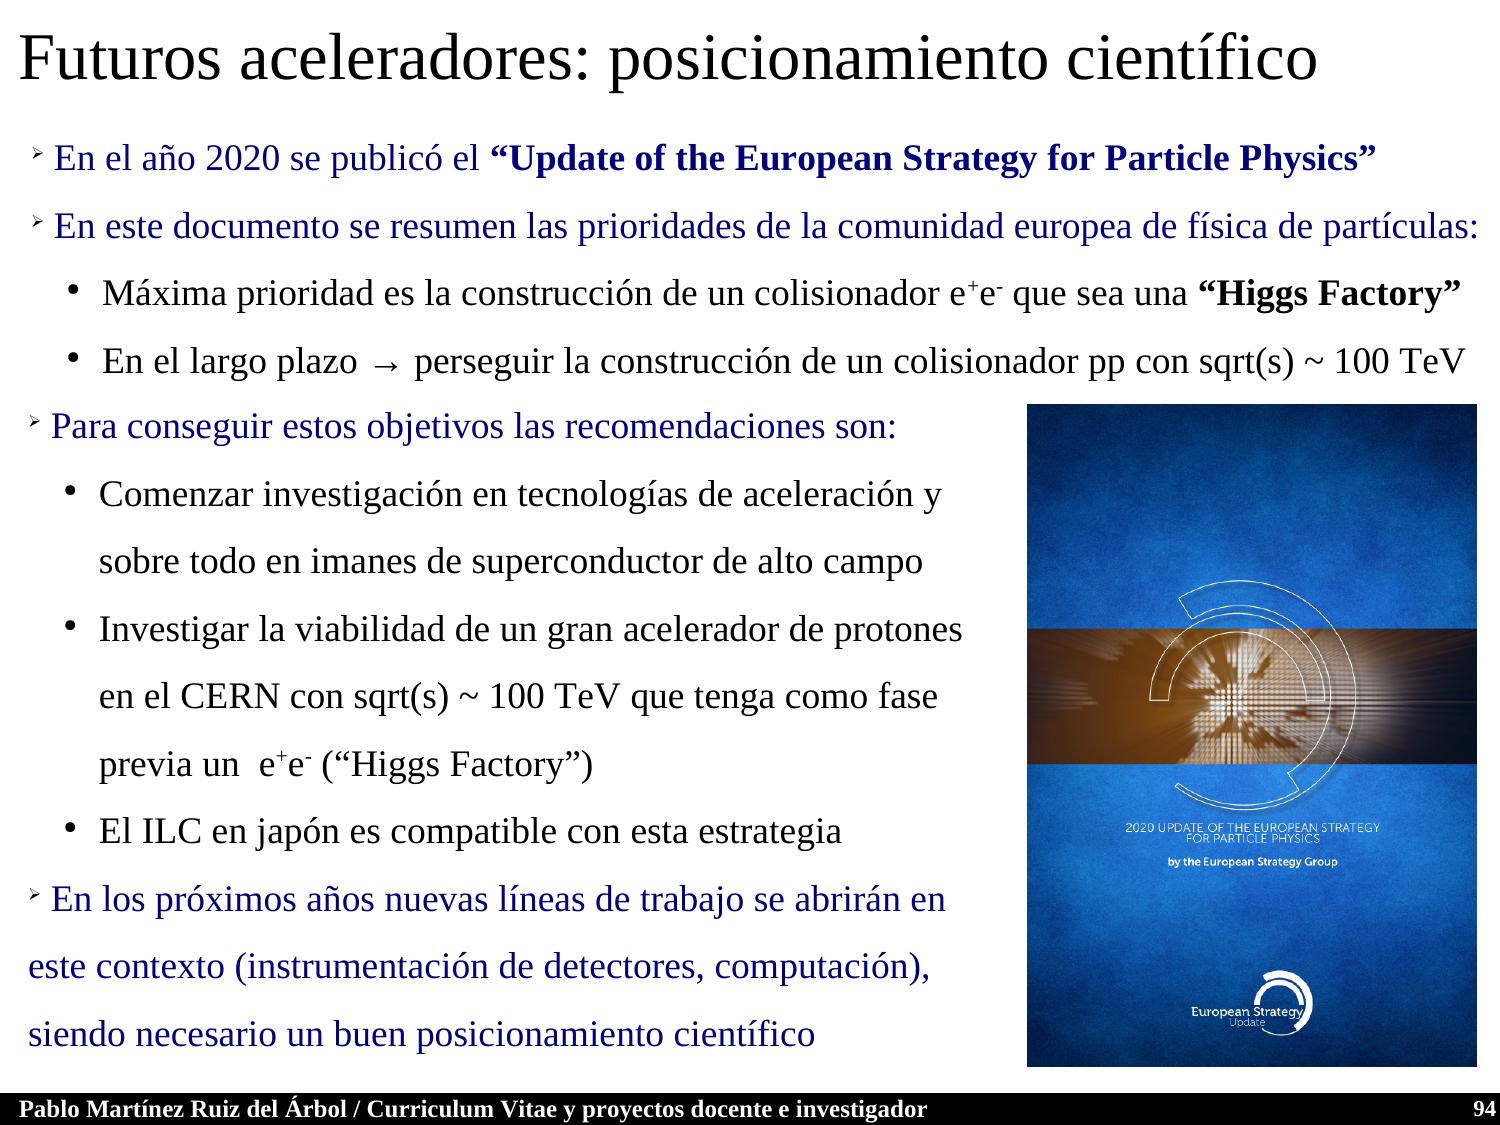

Futuros aceleradores: posicionamiento científico
 En el año 2020 se publicó el “Update of the European Strategy for Particle Physics”
 En este documento se resumen las prioridades de la comunidad europea de física de partículas:
Máxima prioridad es la construcción de un colisionador e+e- que sea una “Higgs Factory”
En el largo plazo → perseguir la construcción de un colisionador pp con sqrt(s) ~ 100 TeV
 Para conseguir estos objetivos las recomendaciones son:
Comenzar investigación en tecnologías de aceleración y sobre todo en imanes de superconductor de alto campo
Investigar la viabilidad de un gran acelerador de protones en el CERN con sqrt(s) ~ 100 TeV que tenga como fase previa un e+e- (“Higgs Factory”)
El ILC en japón es compatible con esta estrategia
 En los próximos años nuevas líneas de trabajo se abrirán en este contexto (instrumentación de detectores, computación), siendo necesario un buen posicionamiento científico
94